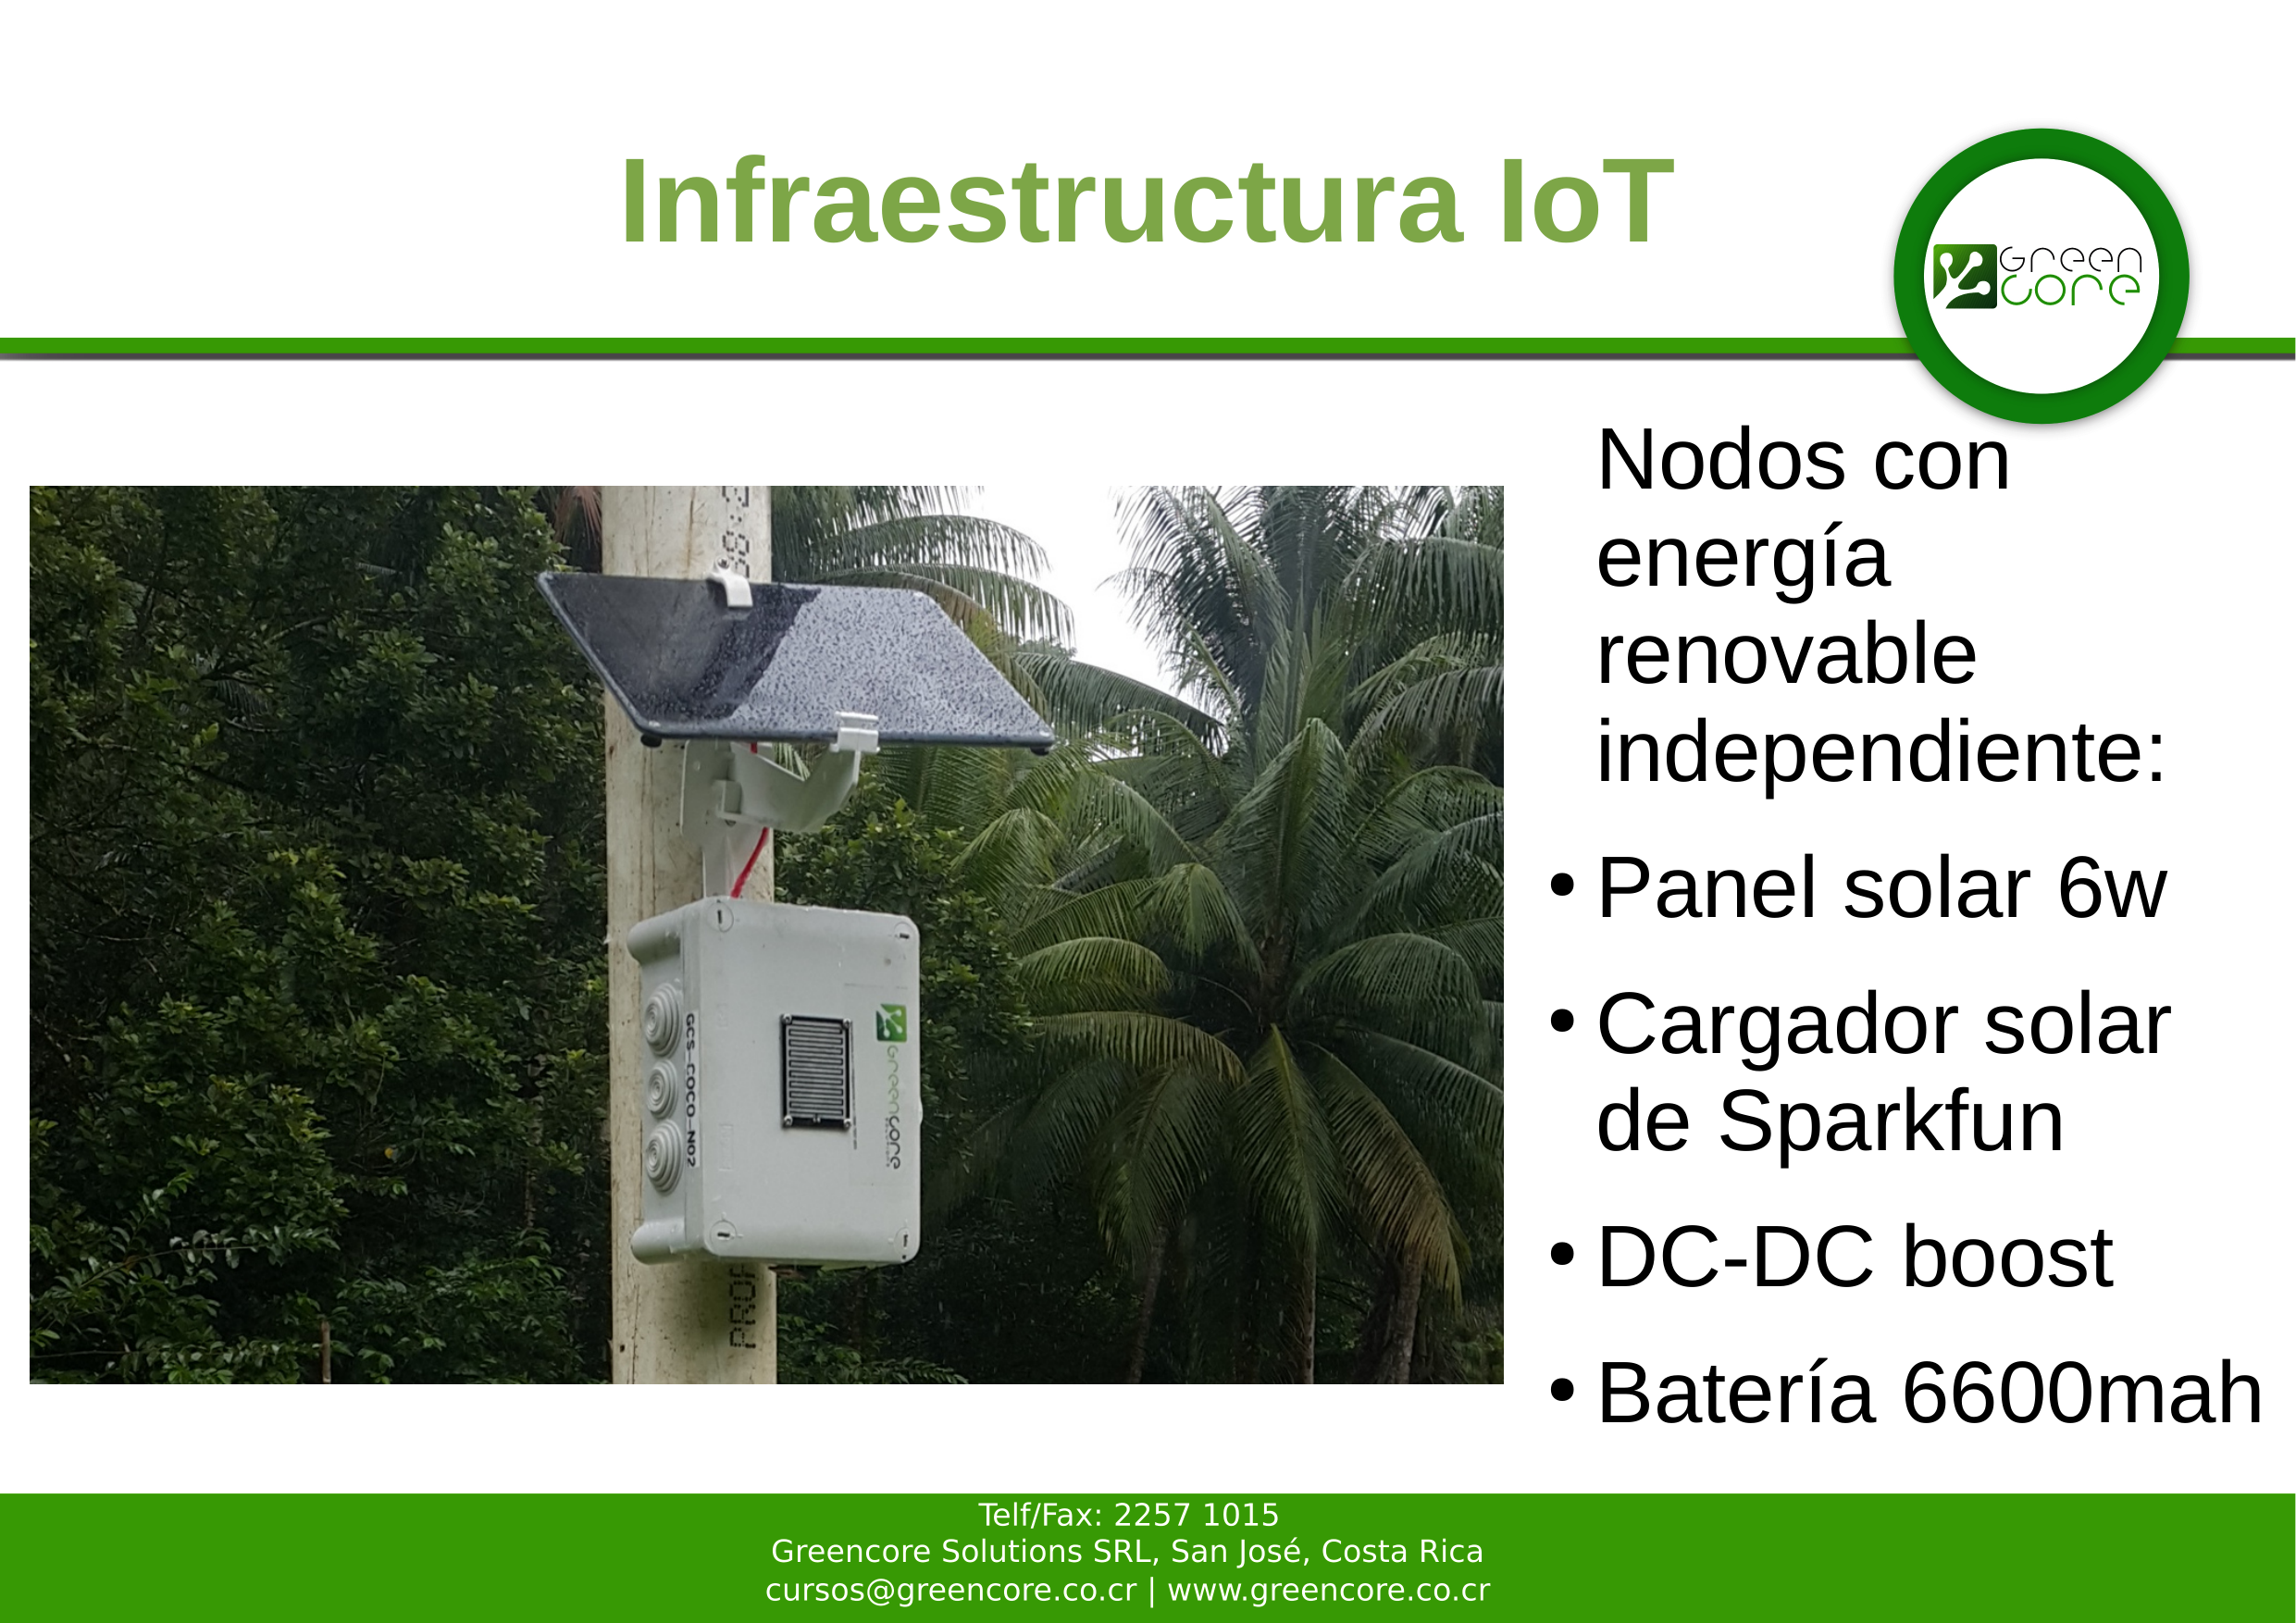

# Infraestructura IoT
Nodos con energía renovable independiente:
Panel solar 6w
Cargador solar de Sparkfun
DC-DC boost
Batería 6600mah